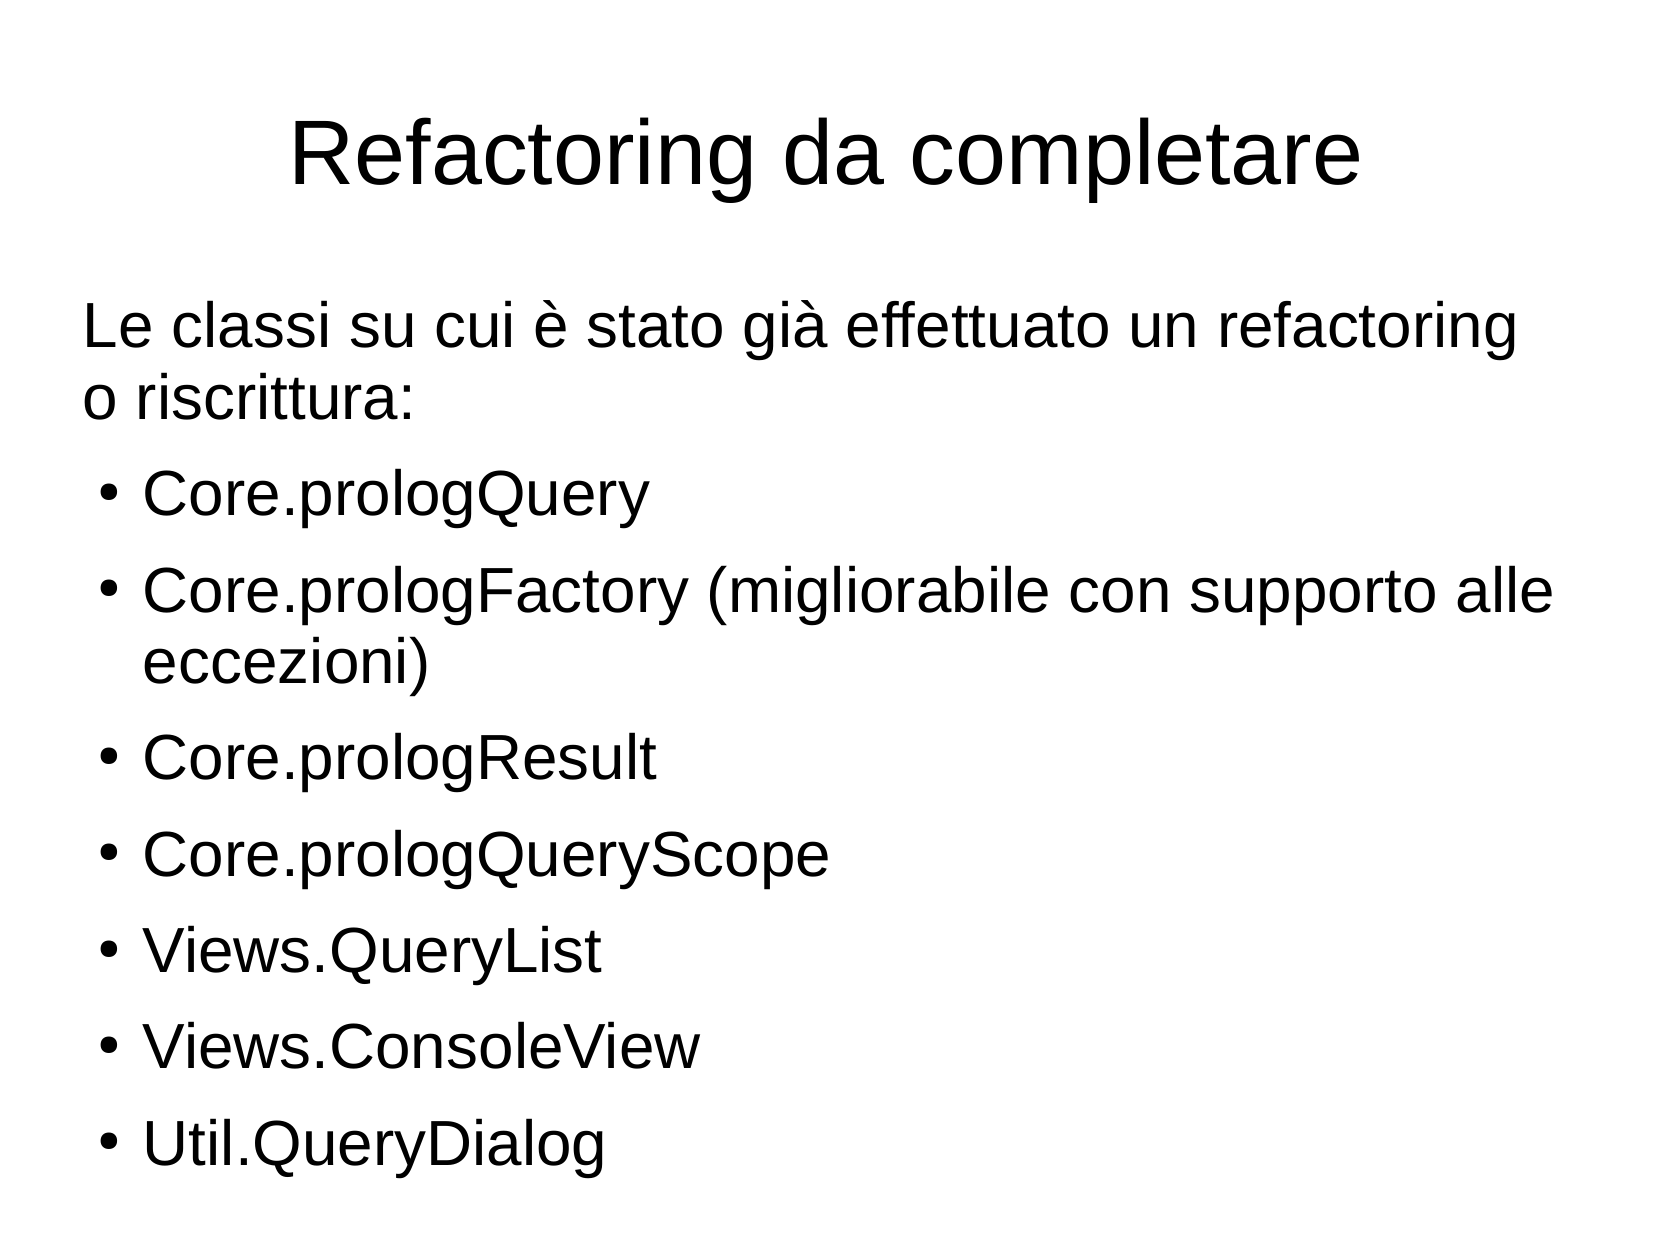

# Refactoring da completare
Le classi su cui è stato già effettuato un refactoring o riscrittura:
Core.prologQuery
Core.prologFactory (migliorabile con supporto alle eccezioni)
Core.prologResult
Core.prologQueryScope
Views.QueryList
Views.ConsoleView
Util.QueryDialog